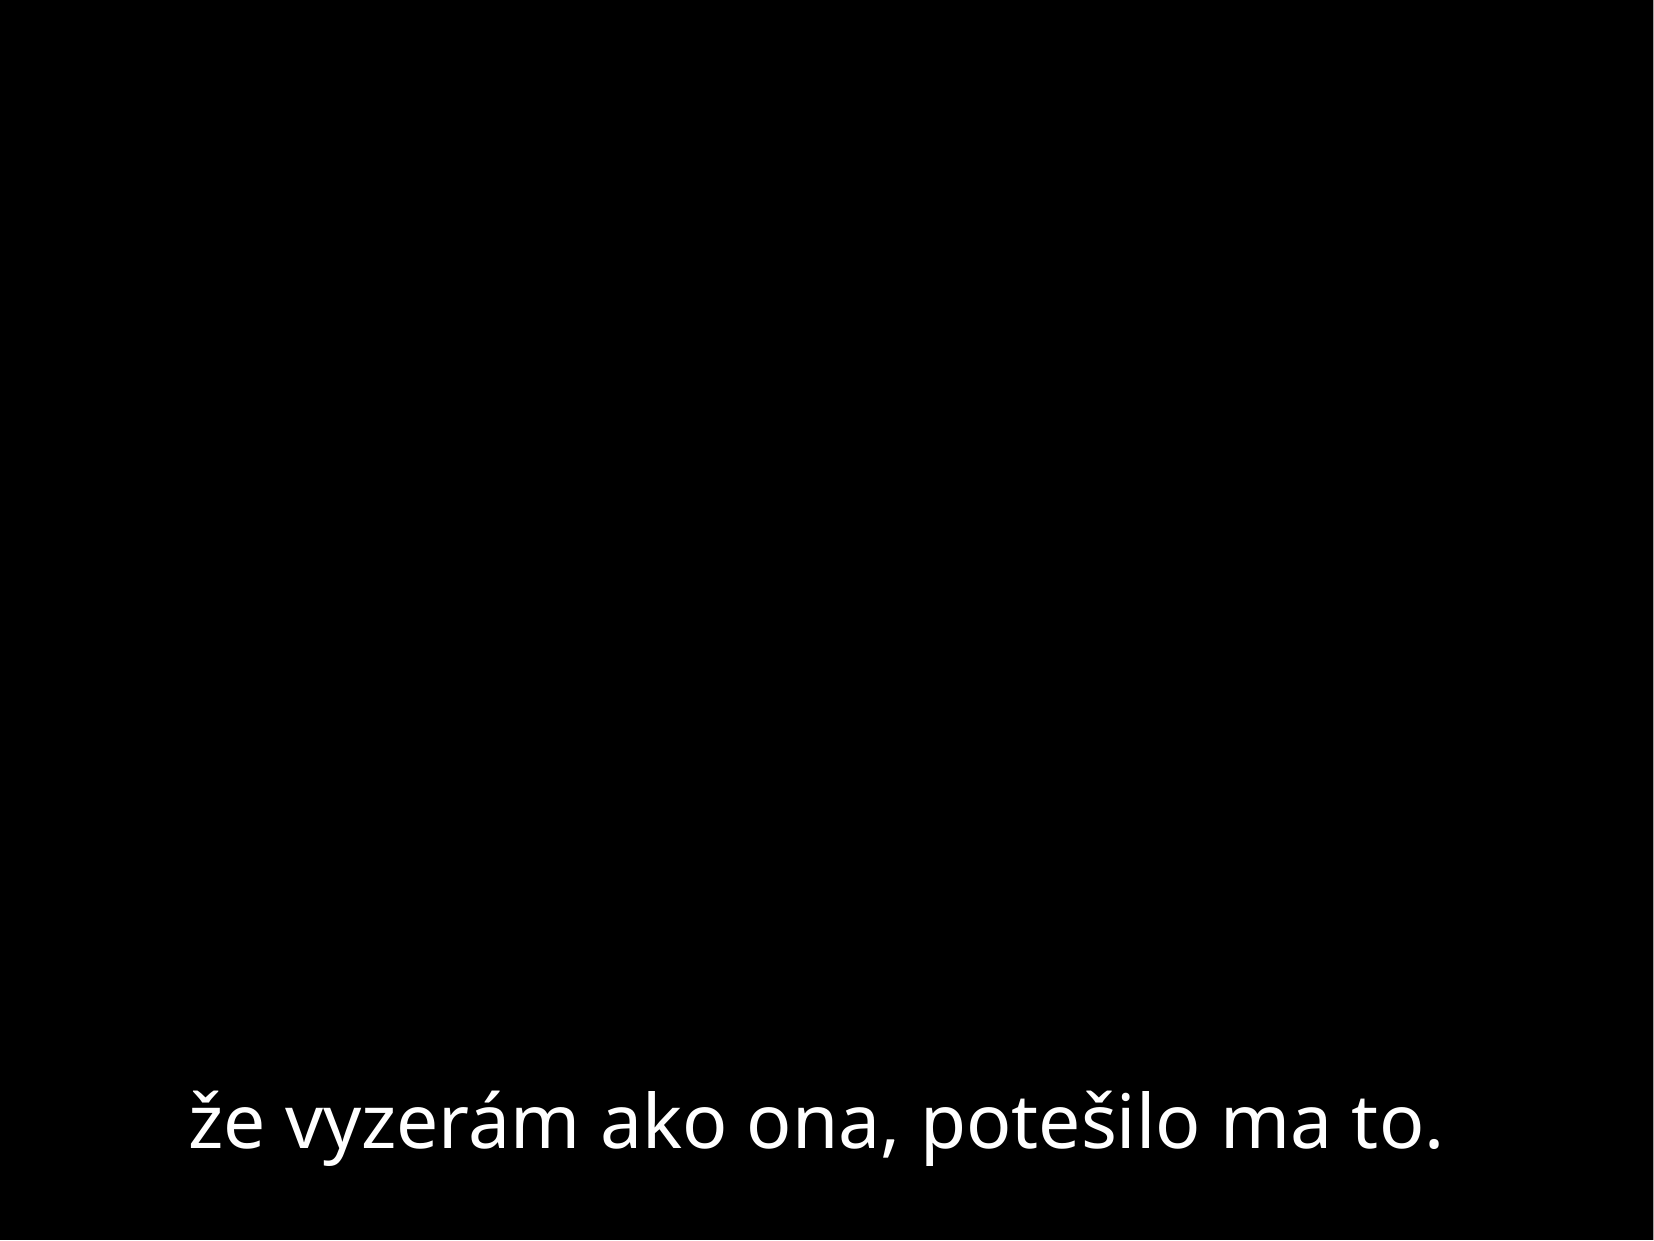

# že vyzerám ako ona, potešilo ma to.